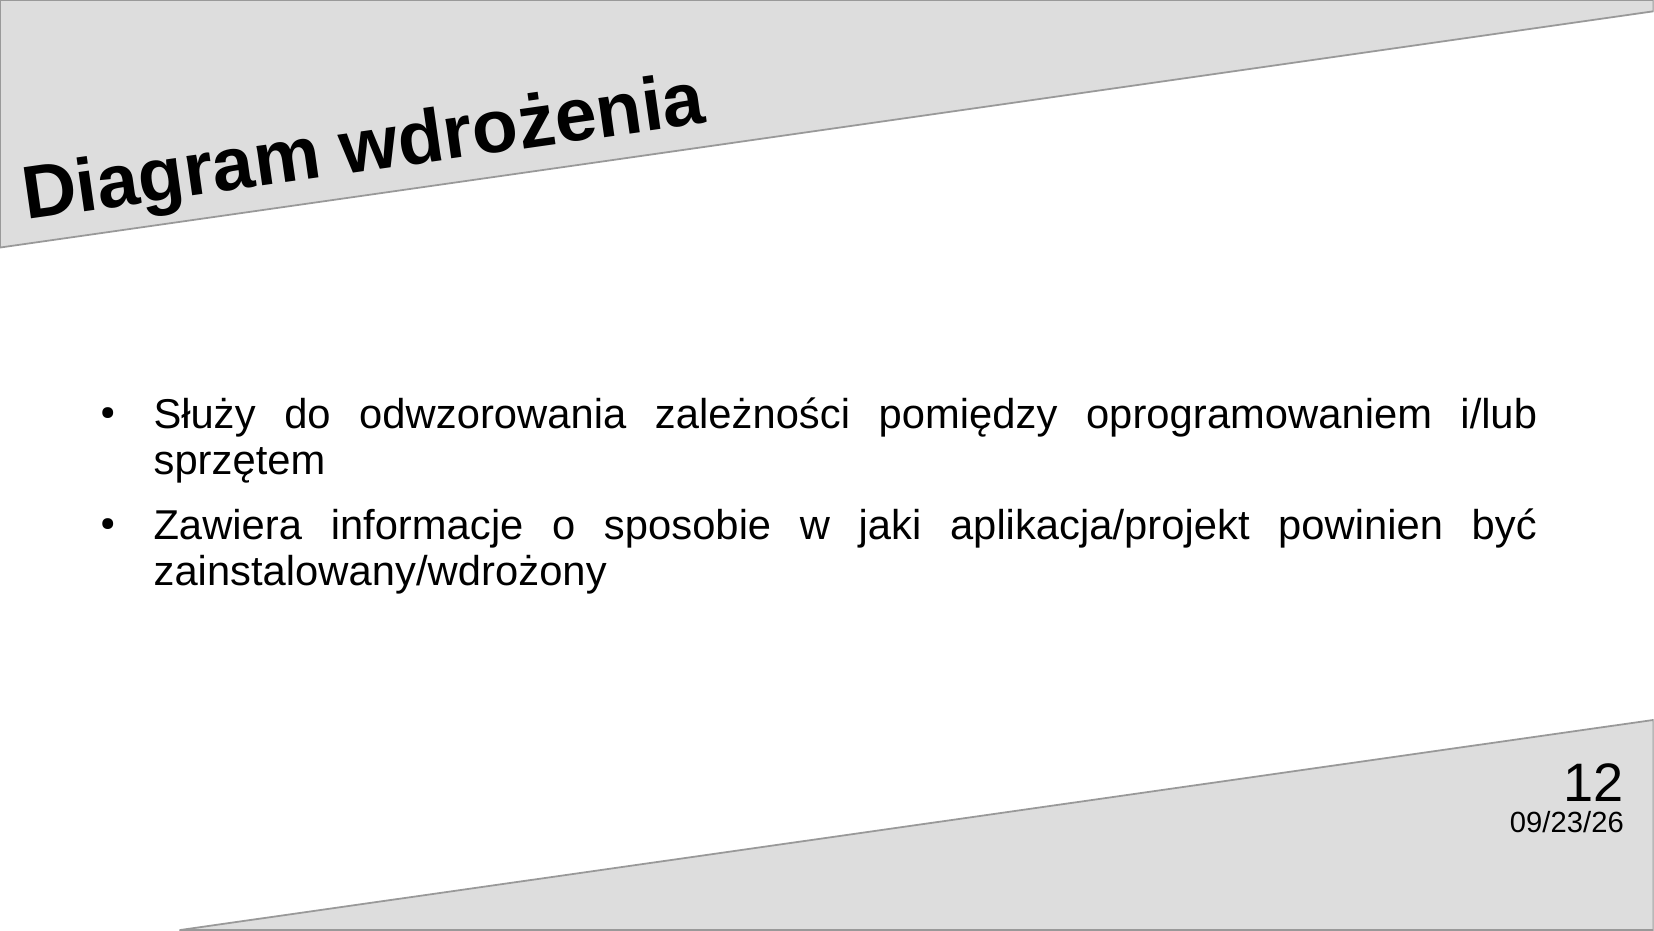

# Diagram wdrożenia
Służy do odwzorowania zależności pomiędzy oprogramowaniem i/lub sprzętem
Zawiera informacje o sposobie w jaki aplikacja/projekt powinien być zainstalowany/wdrożony
12